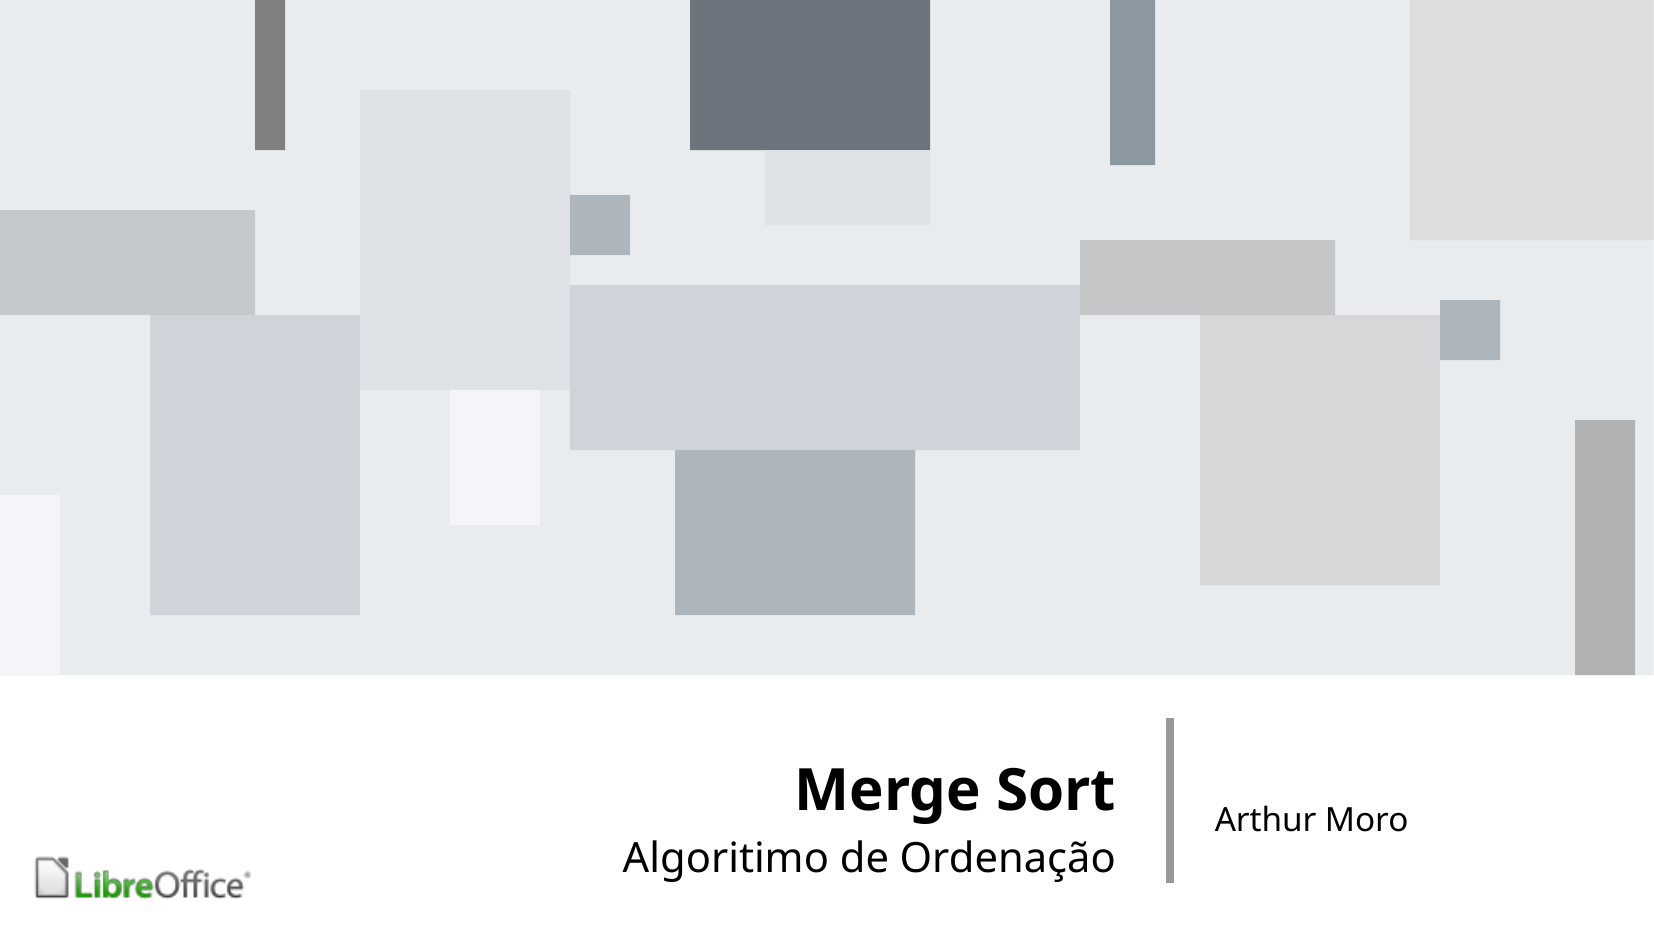

Merge Sort
Algoritimo de Ordenação
Arthur Moro